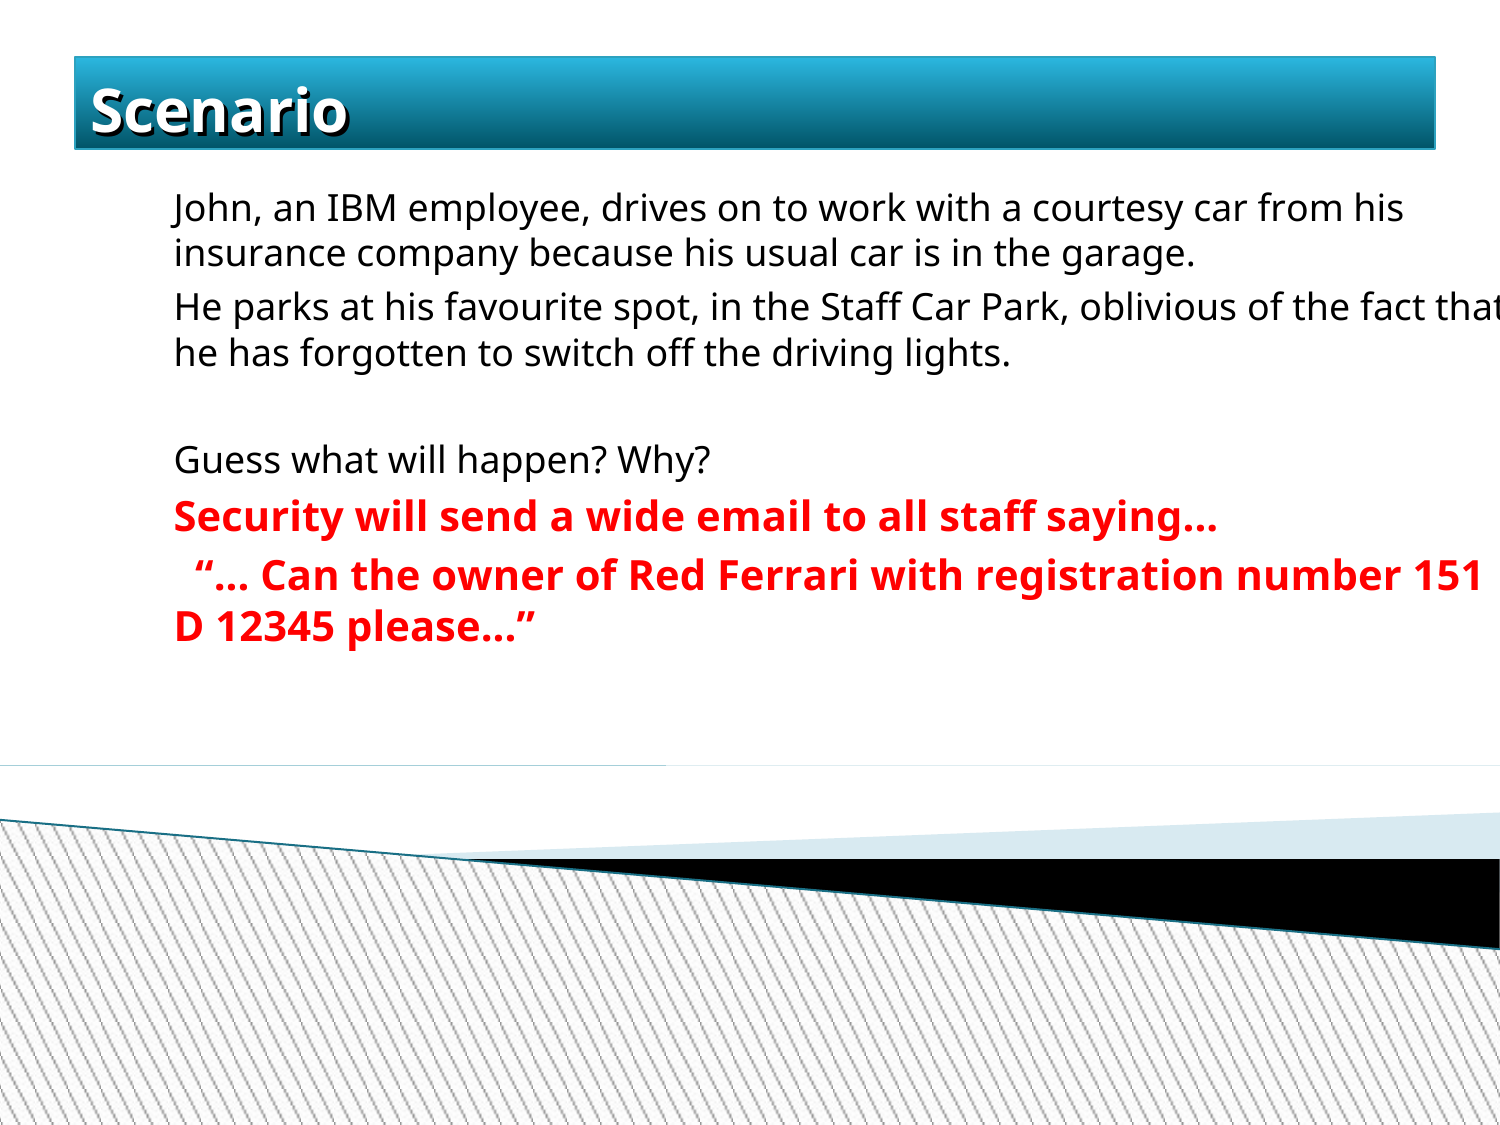

Scenario
# John, an IBM employee, drives on to work with a courtesy car from his insurance company because his usual car is in the garage.
He parks at his favourite spot, in the Staff Car Park, oblivious of the fact that he has forgotten to switch off the driving lights.
Guess what will happen? Why?
Security will send a wide email to all staff saying...
 “... Can the owner of Red Ferrari with registration number 151 D 12345 please...”